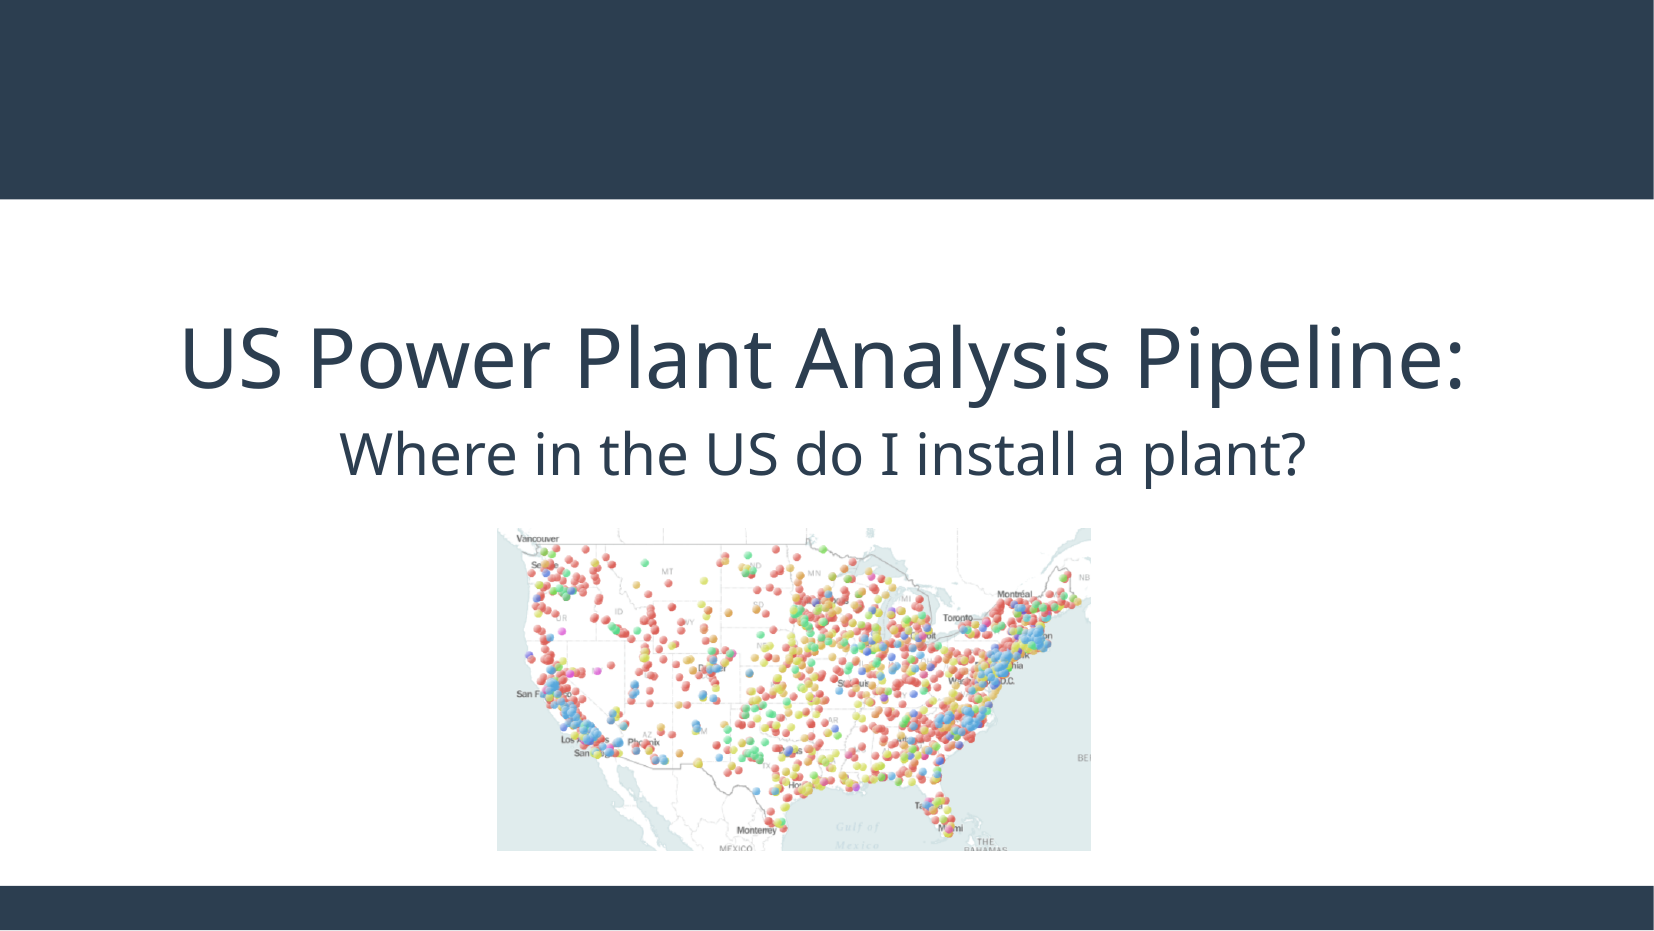

# US Power Plant Analysis Pipeline:
Where in the US do I install a plant?